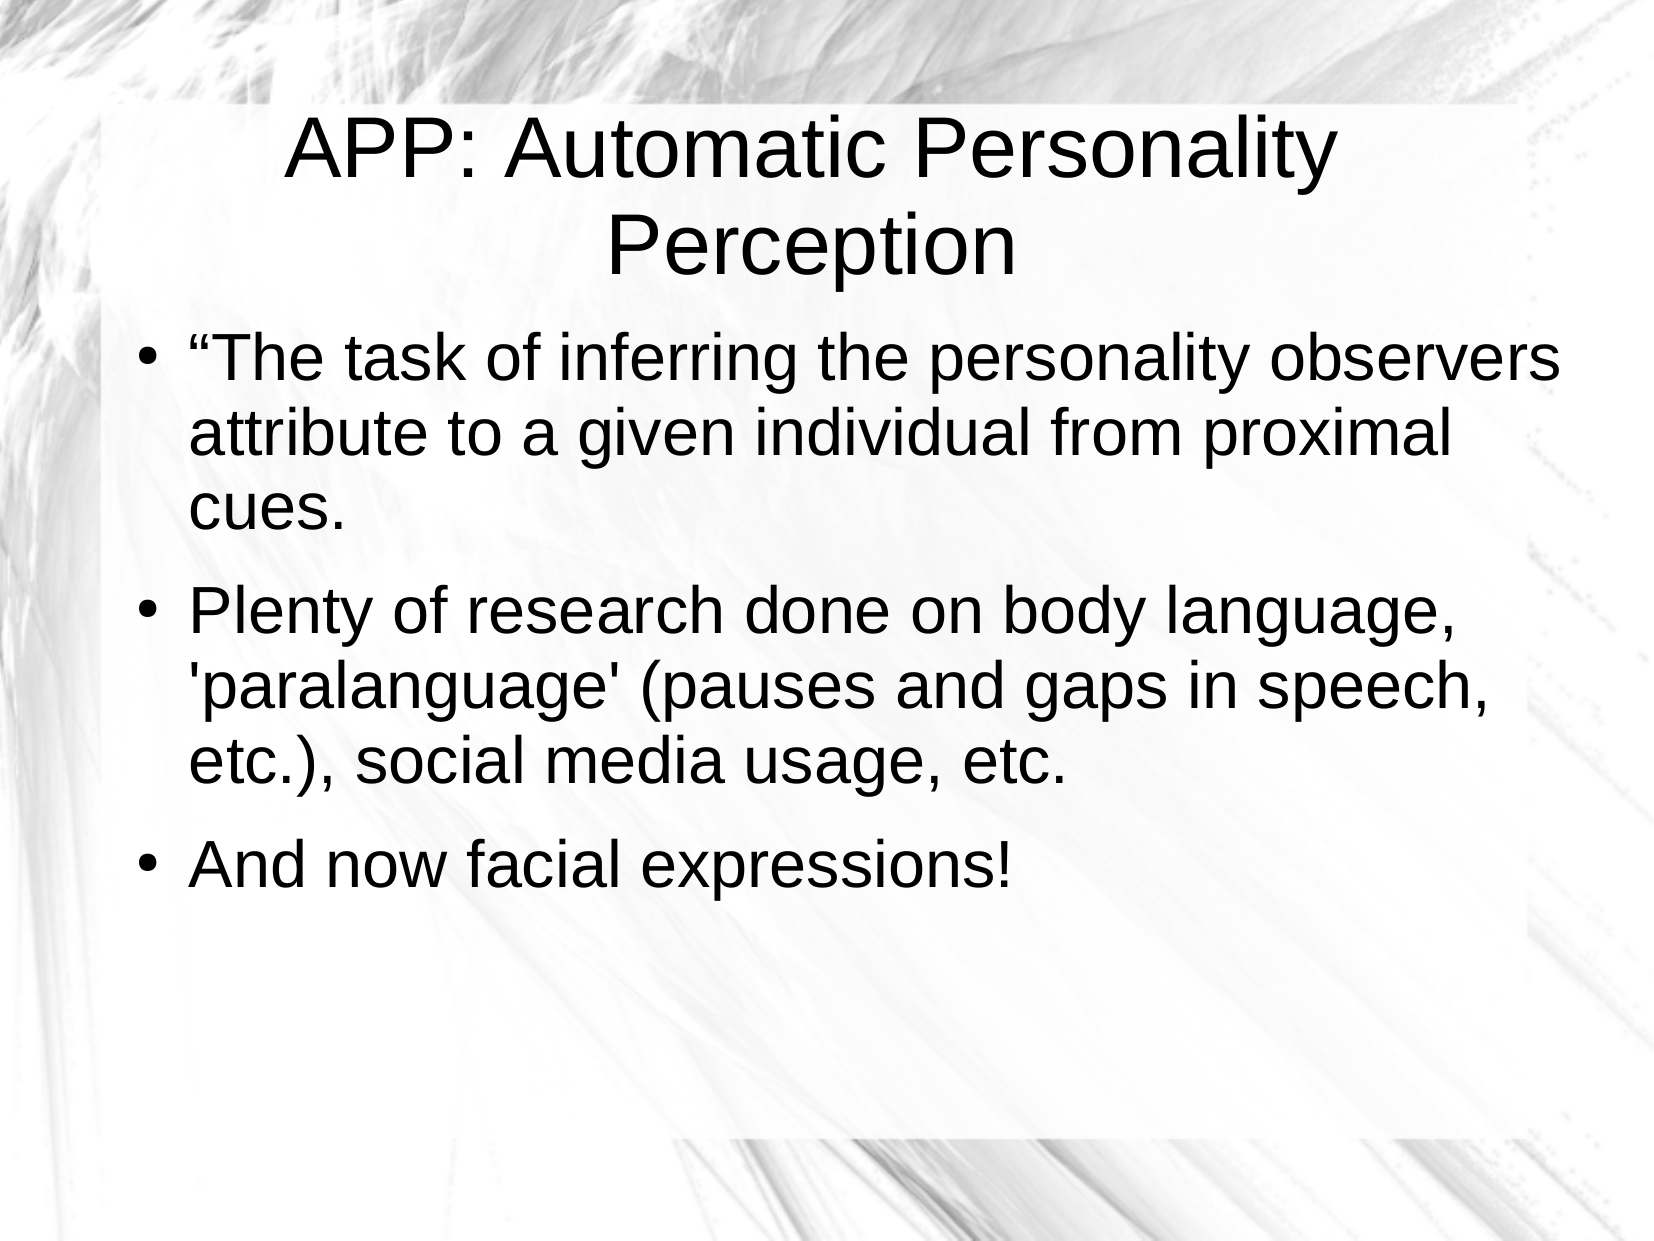

# APP: Automatic Personality Perception
“The task of inferring the personality observers attribute to a given individual from proximal cues.
Plenty of research done on body language, 'paralanguage' (pauses and gaps in speech, etc.), social media usage, etc.
And now facial expressions!